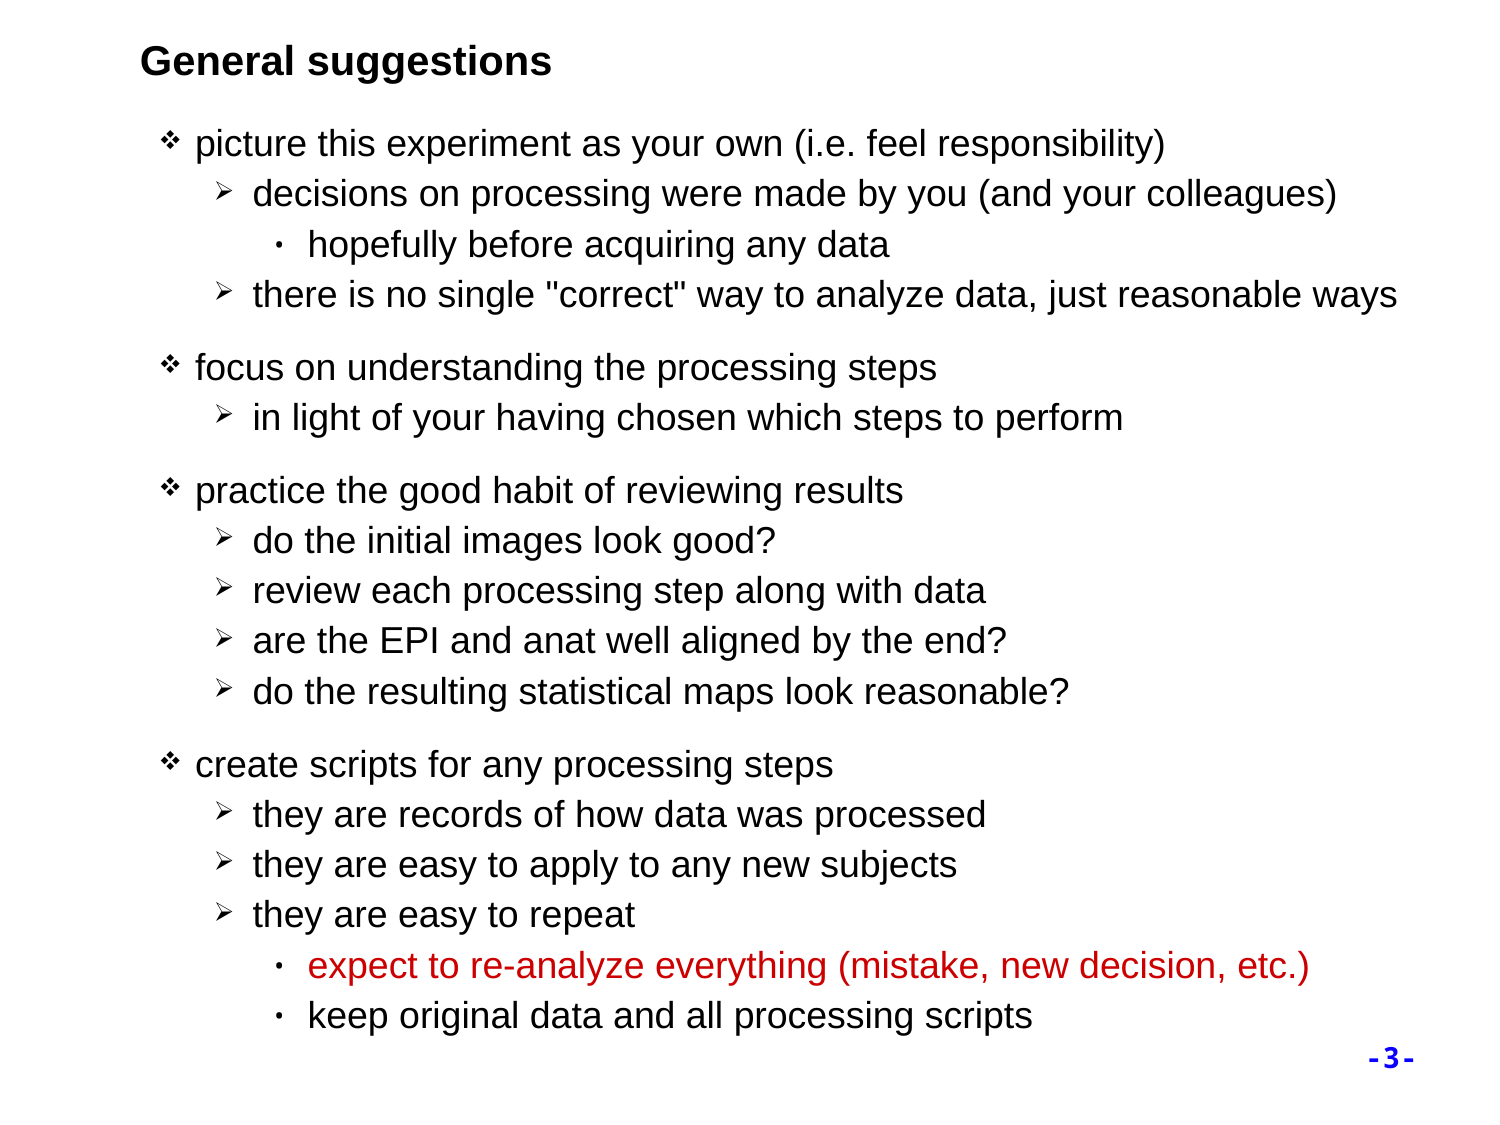

# General suggestions
picture this experiment as your own (i.e. feel responsibility)
decisions on processing were made by you (and your colleagues)
hopefully before acquiring any data
there is no single "correct" way to analyze data, just reasonable ways
focus on understanding the processing steps
in light of your having chosen which steps to perform
practice the good habit of reviewing results
do the initial images look good?
review each processing step along with data
are the EPI and anat well aligned by the end?
do the resulting statistical maps look reasonable?
create scripts for any processing steps
they are records of how data was processed
they are easy to apply to any new subjects
they are easy to repeat
expect to re-analyze everything (mistake, new decision, etc.)
keep original data and all processing scripts